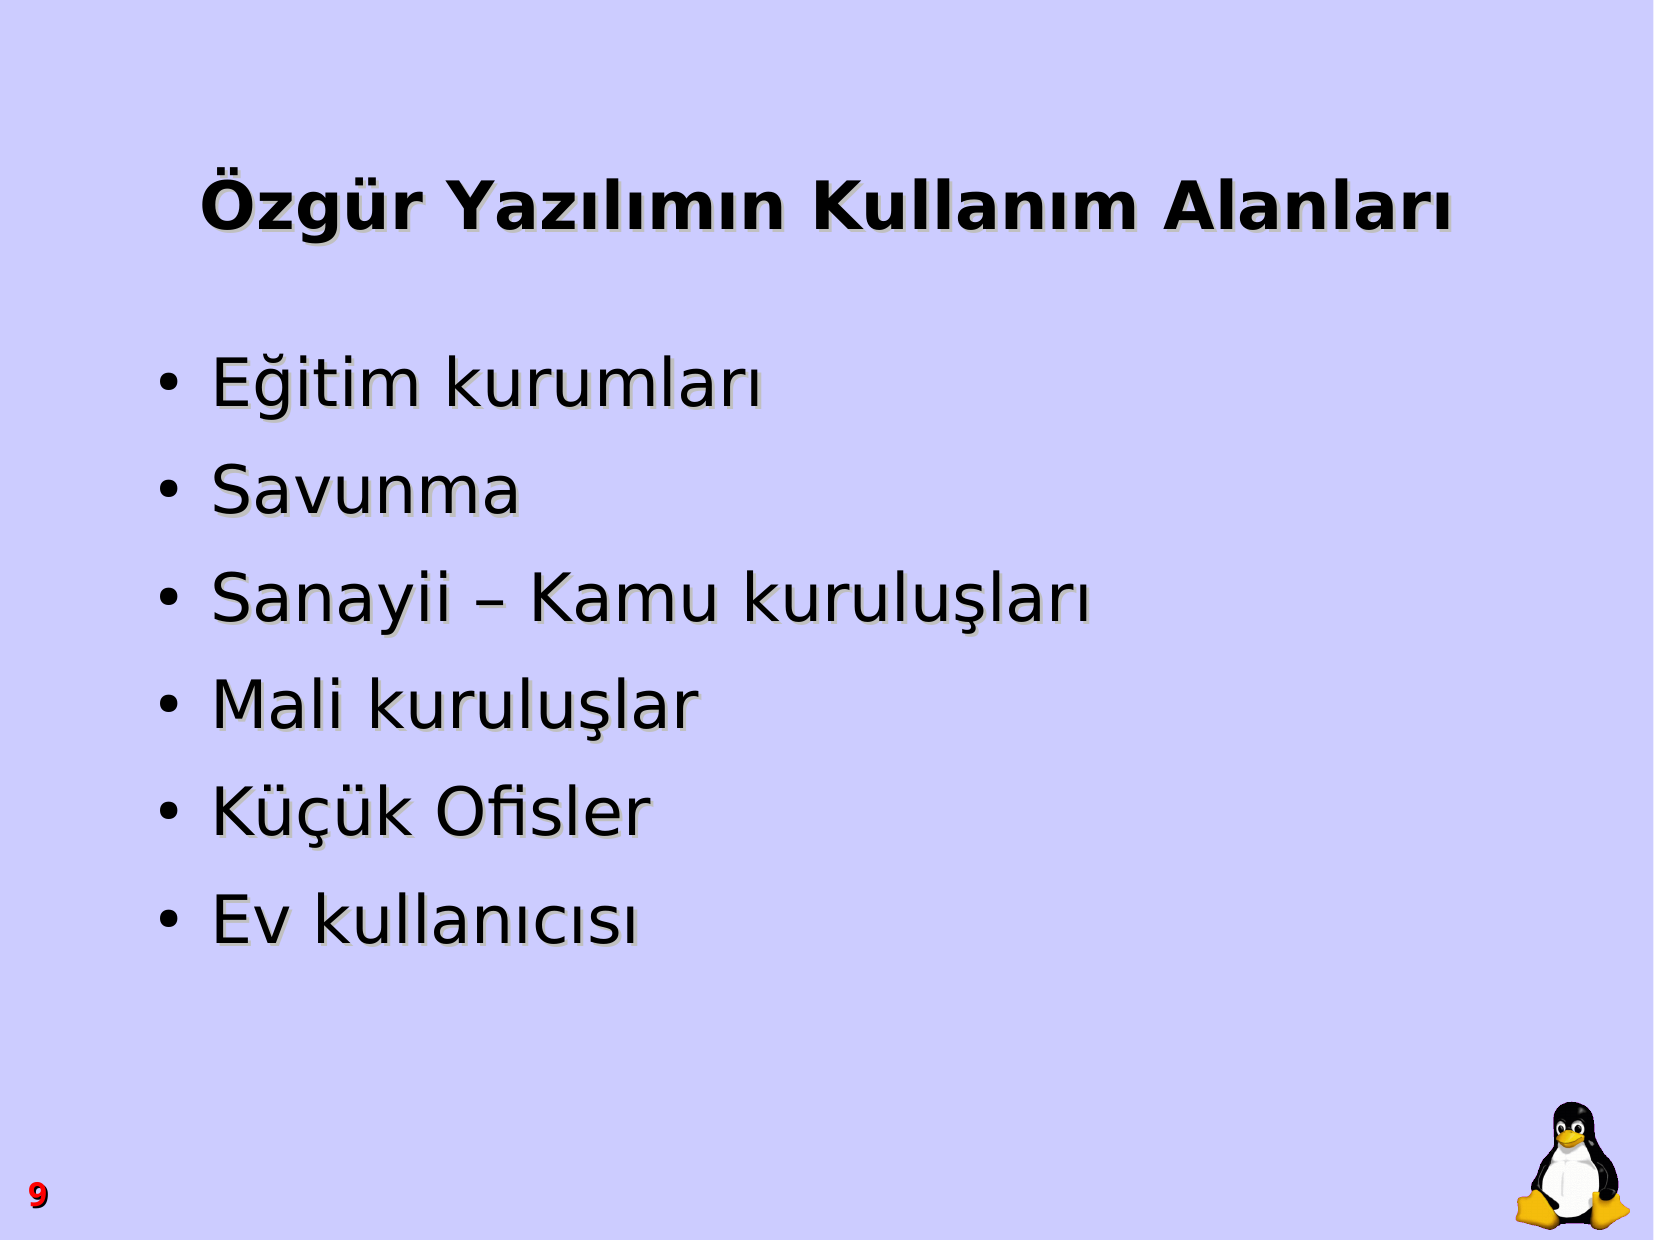

# Özgür Yazılımın Kullanım Alanları
Eğitim kurumları
Savunma
Sanayii – Kamu kuruluşları
Mali kuruluşlar
Küçük Ofisler
Ev kullanıcısı